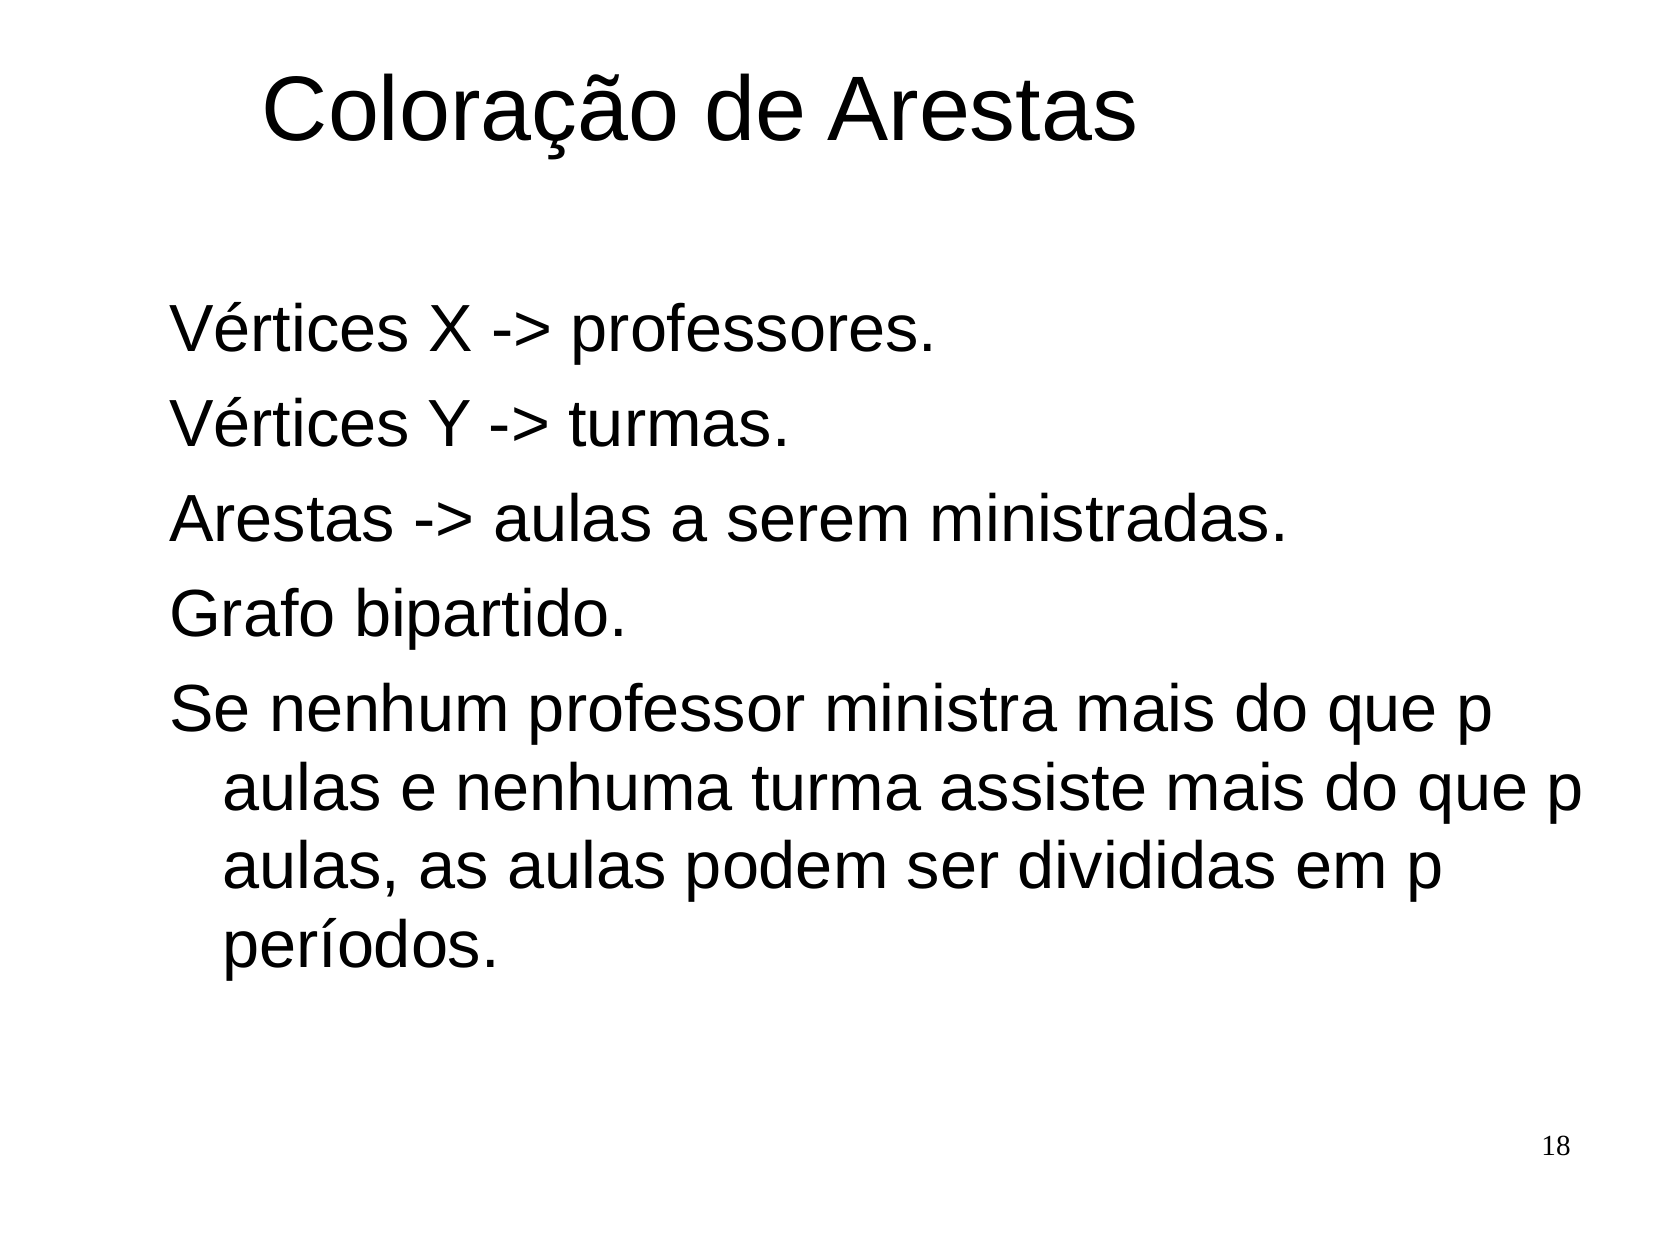

# Coloração de Arestas
Vértices X -> professores.
Vértices Y -> turmas.
Arestas -> aulas a serem ministradas.
Grafo bipartido.
Se nenhum professor ministra mais do que p aulas e nenhuma turma assiste mais do que p aulas, as aulas podem ser divididas em p períodos.
18